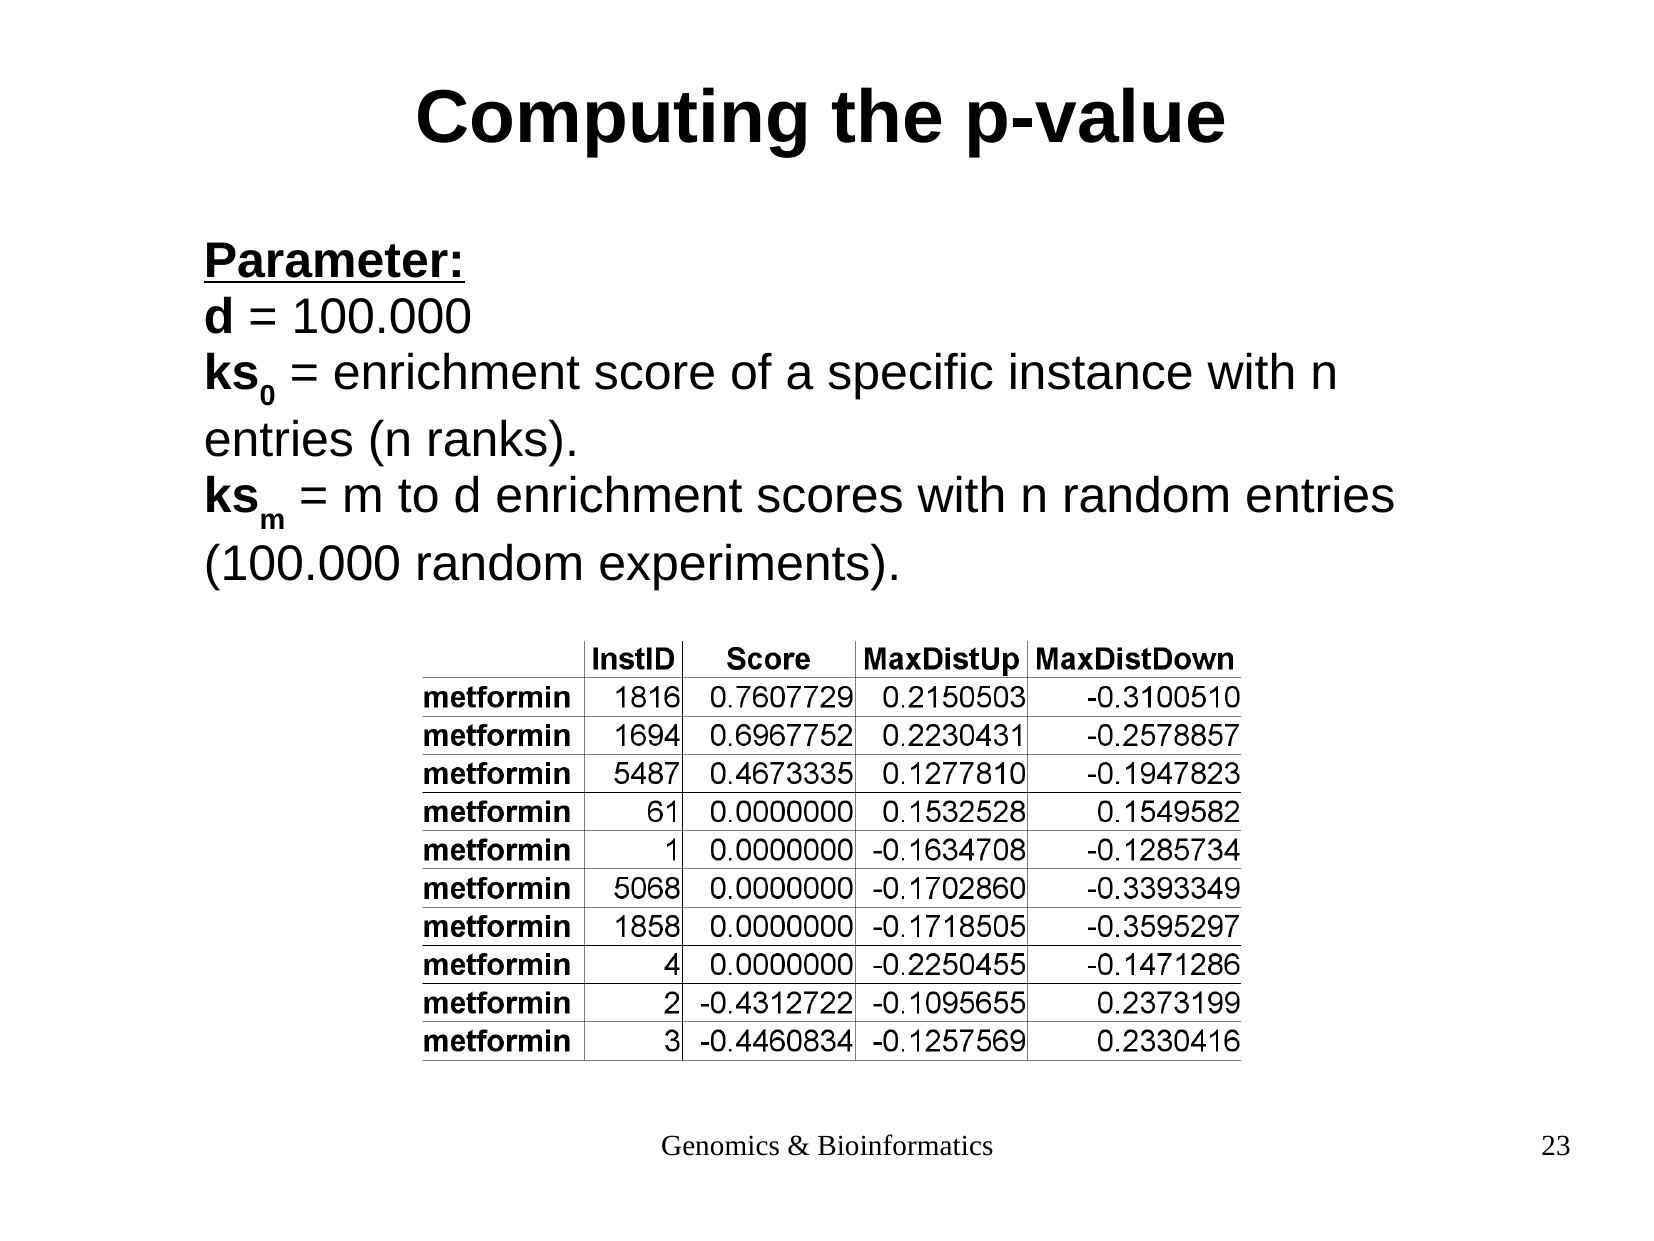

Computing the p-value
Parameter:
d = 100.000
ks0 = enrichment score of a specific instance with n entries (n ranks).
ksm = m to d enrichment scores with n random entries (100.000 random experiments).
Genomics & Bioinformatics
23